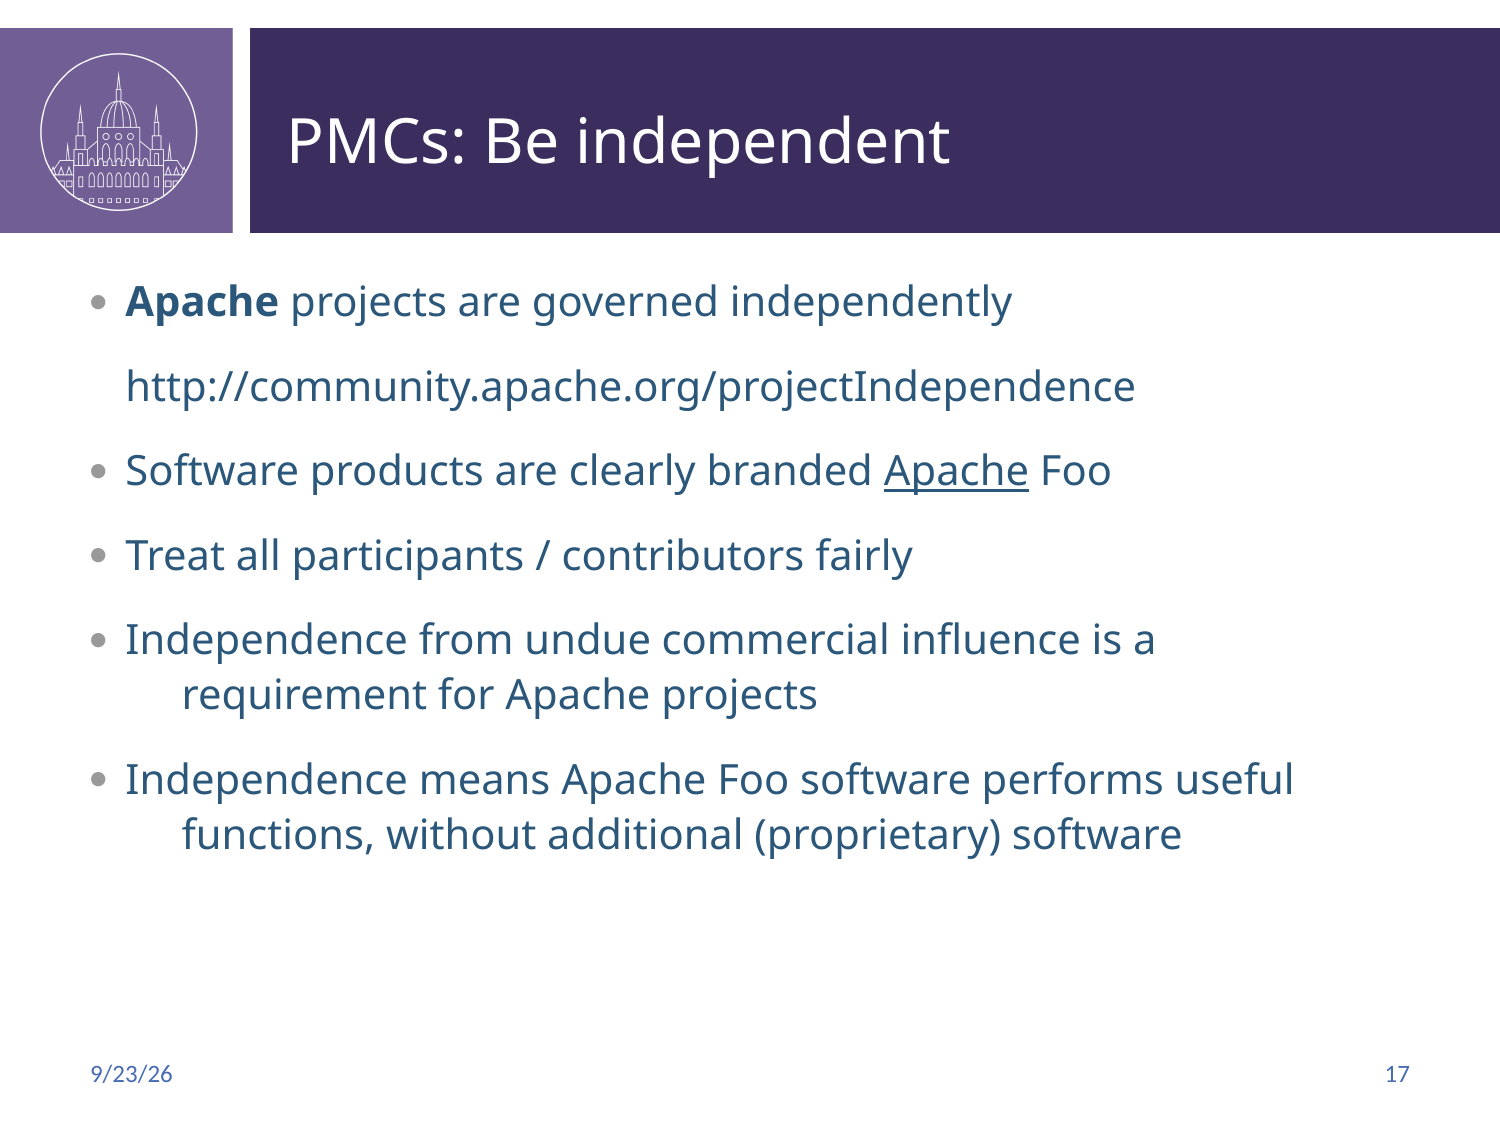

# PMCs: Be independent
Apache projects are governed independently
http://community.apache.org/projectIndependence
Software products are clearly branded Apache Foo
Treat all participants / contributors fairly
Independence from undue commercial influence is a requirement for Apache projects
Independence means Apache Foo software performs useful functions, without additional (proprietary) software